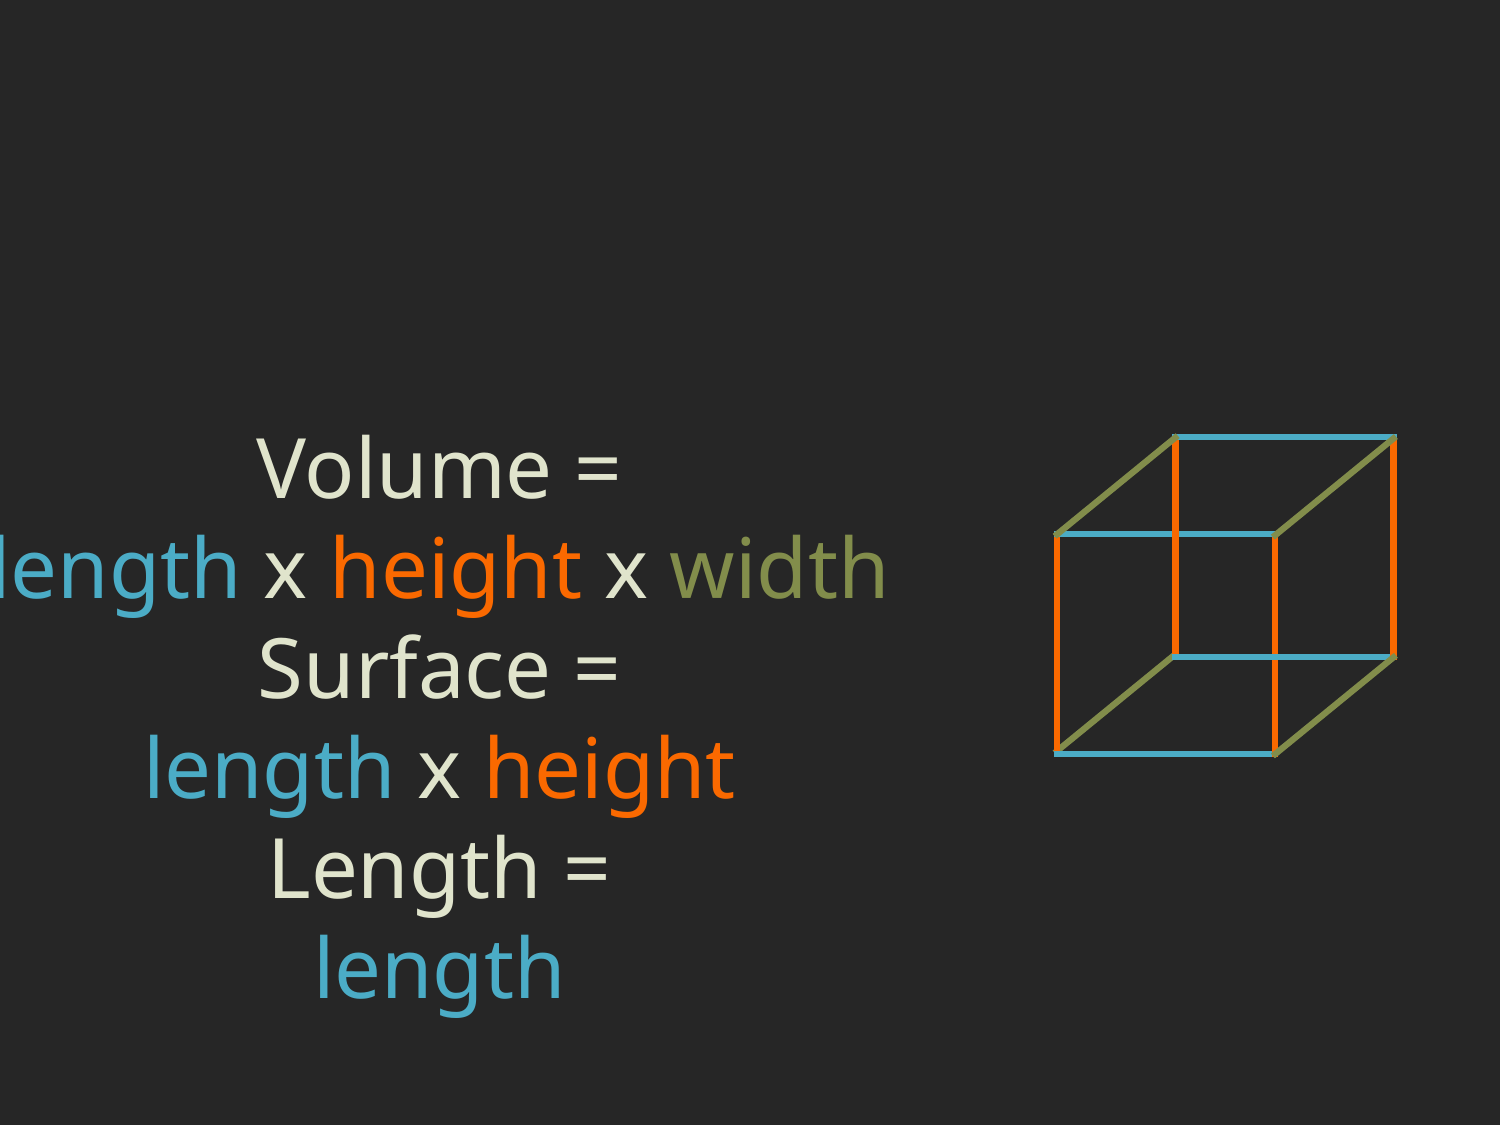

Volume =
length x height x width
Surface =
length x height
Length =
length